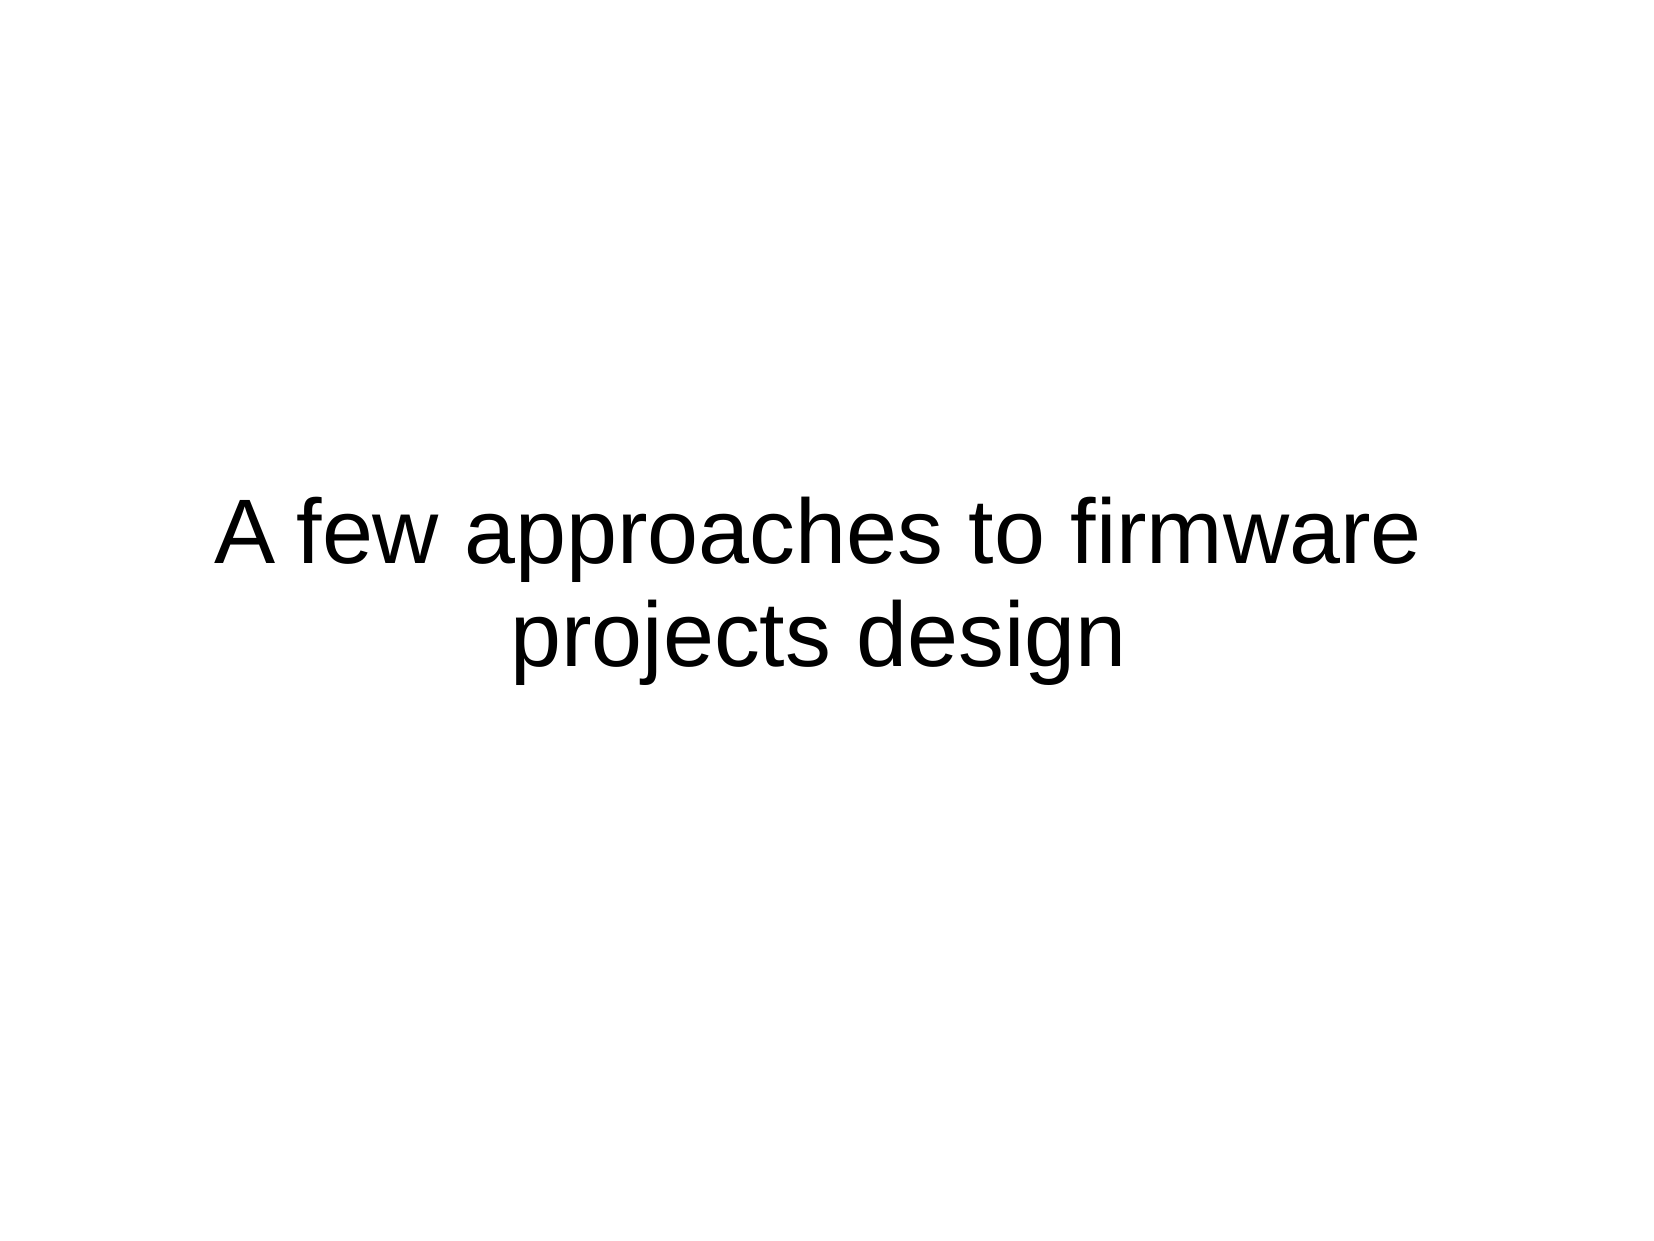

# A few approaches to firmware projects design